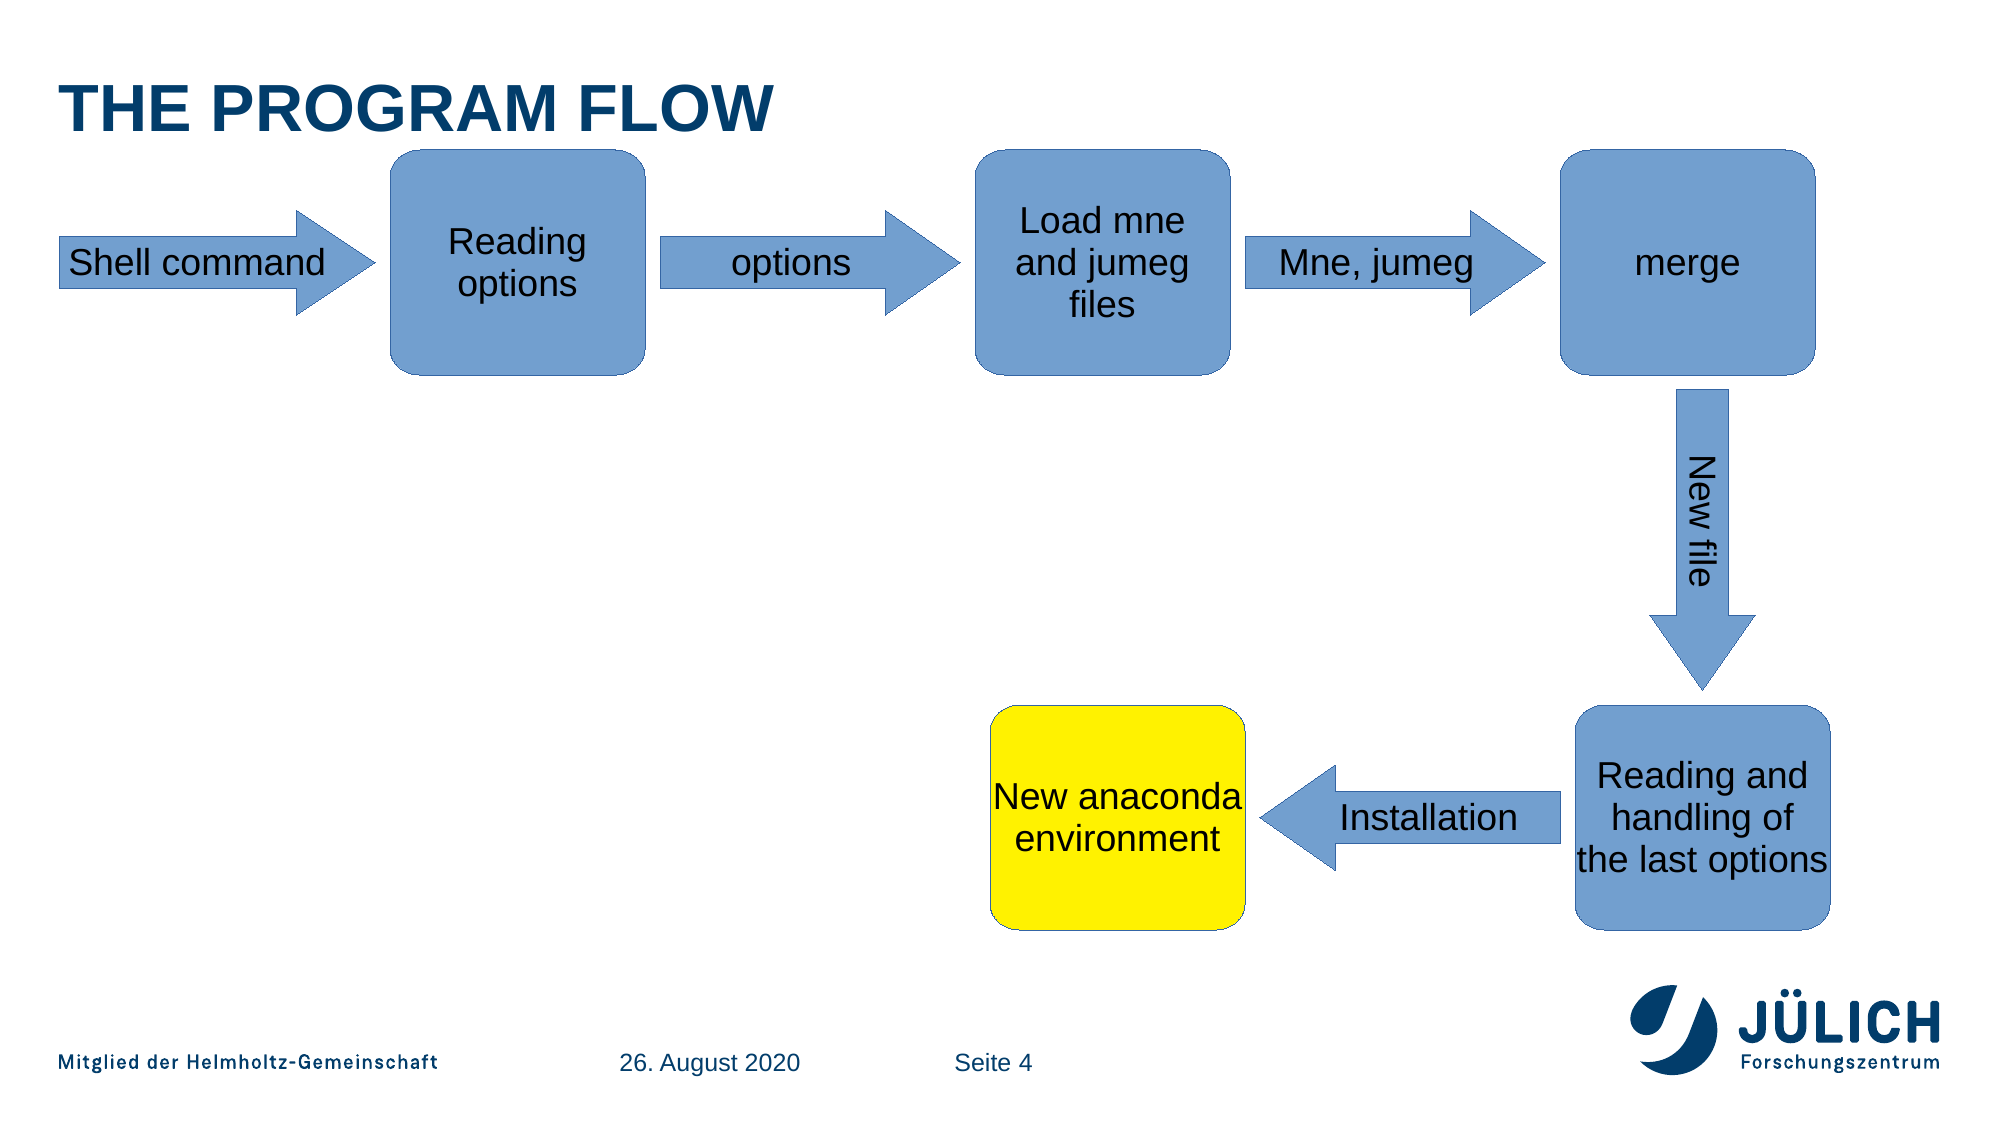

# The program flow
Reading
options
Load mne
and jumeg
files
merge
Shell command
options
Mne, jumeg
New file
New anaconda
environment
Reading and
handling of
the last options
Installation
26. August 2020
Seite